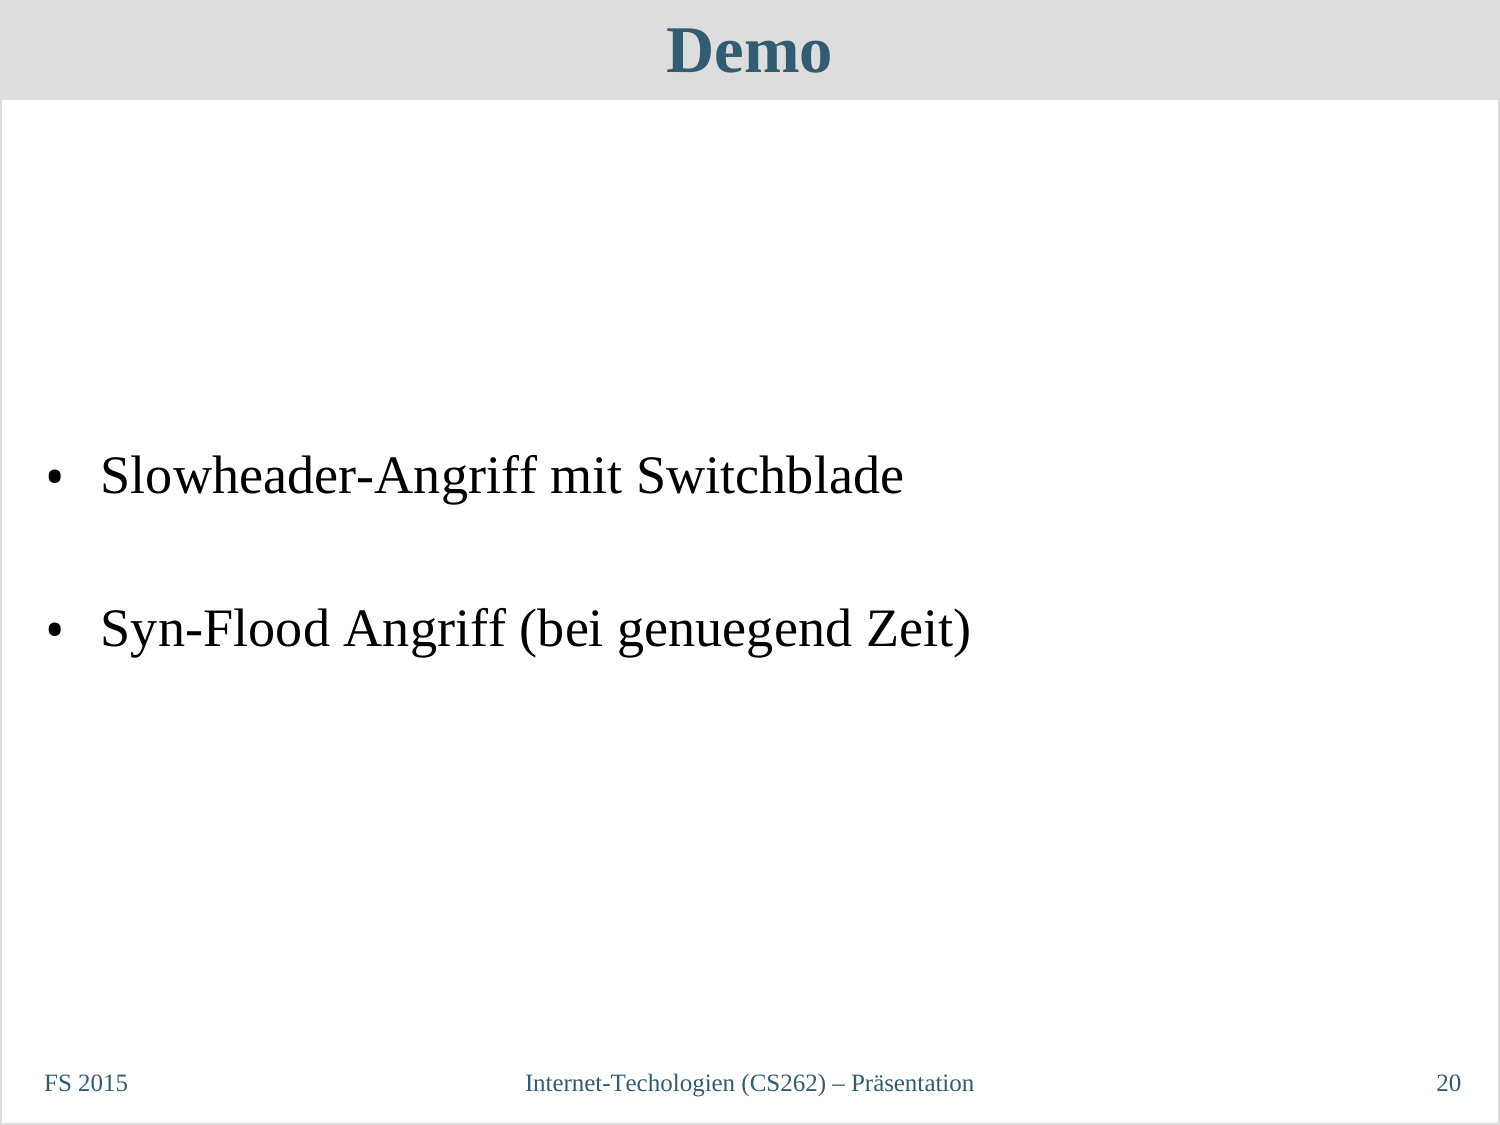

# Demo
Slowheader-Angriff mit Switchblade
Syn-Flood Angriff (bei genuegend Zeit)
FS 2015
Internet-Techologien (CS262) – Präsentation